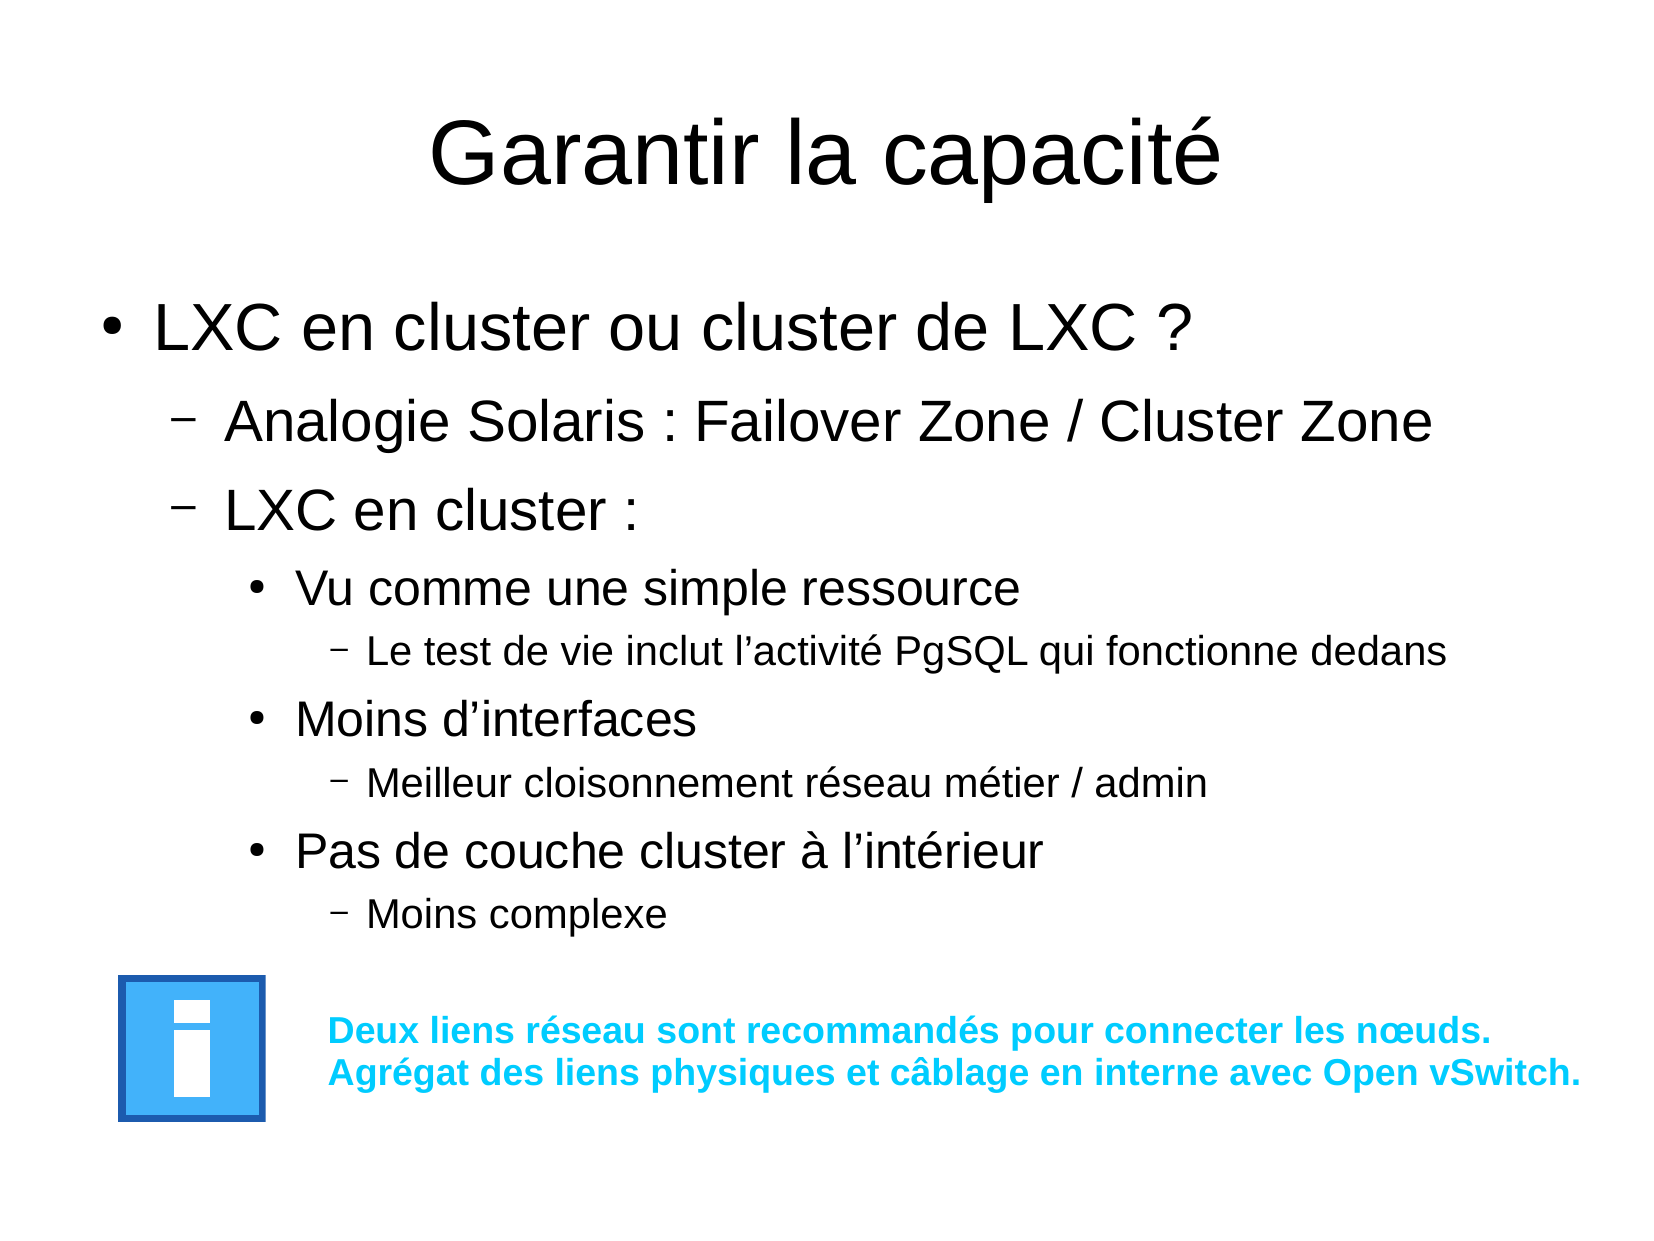

# Garantir la capacité
LXC en cluster ou cluster de LXC ?
Analogie Solaris : Failover Zone / Cluster Zone
LXC en cluster :
Vu comme une simple ressource
Le test de vie inclut l’activité PgSQL qui fonctionne dedans
Moins d’interfaces
Meilleur cloisonnement réseau métier / admin
Pas de couche cluster à l’intérieur
Moins complexe
Deux liens réseau sont recommandés pour connecter les nœuds.
Agrégat des liens physiques et câblage en interne avec Open vSwitch.